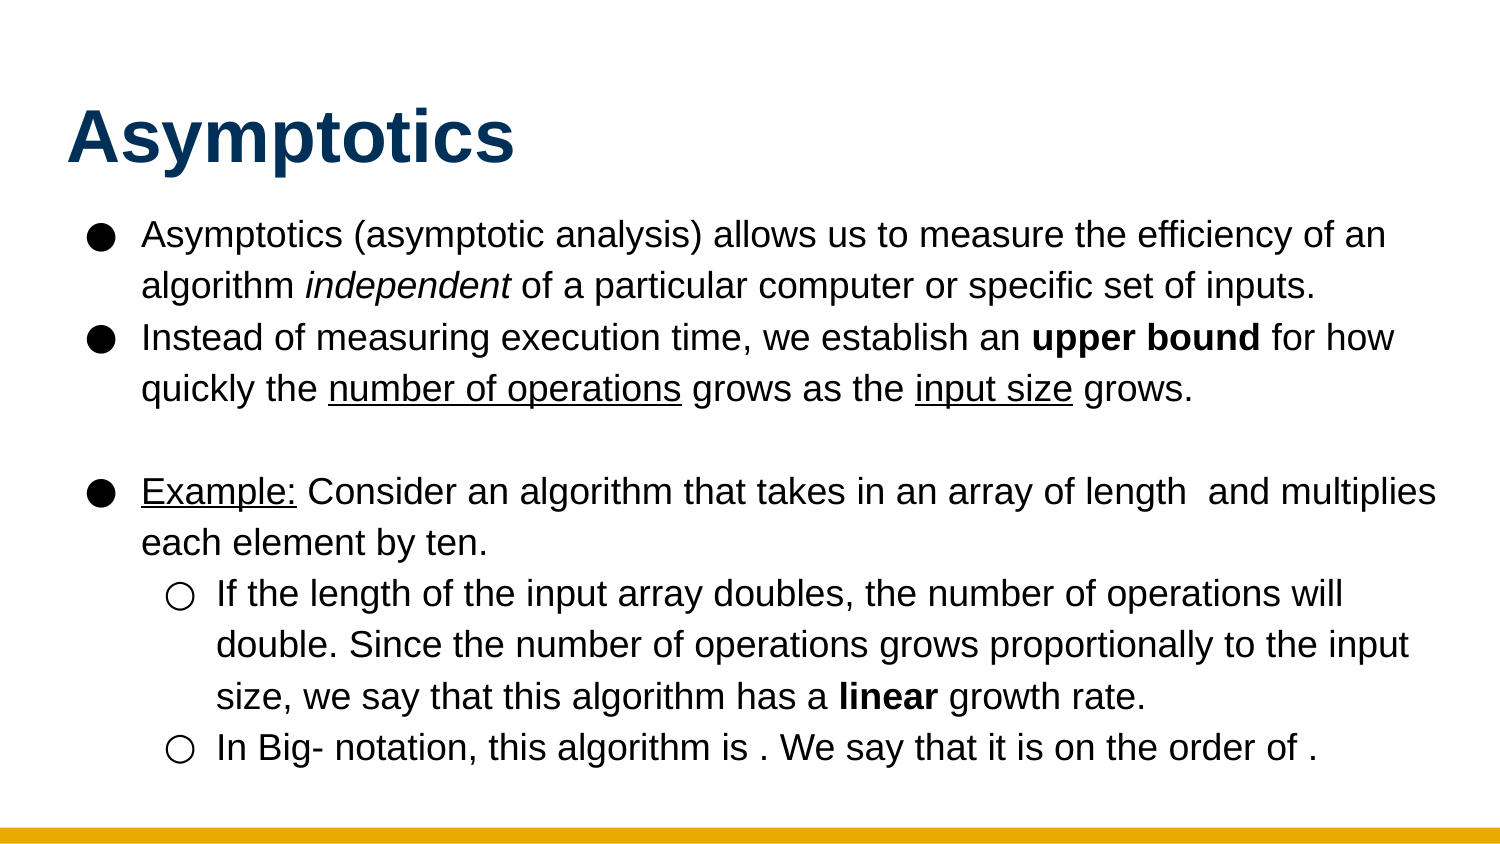

# Asymptotics
Asymptotics (asymptotic analysis) allows us to measure the efficiency of an algorithm independent of a particular computer or specific set of inputs.
Instead of measuring execution time, we establish an upper bound for how quickly the number of operations grows as the input size grows.
Example: Consider an algorithm that takes in an array of length and multiplies each element by ten.
If the length of the input array doubles, the number of operations will double. Since the number of operations grows proportionally to the input size, we say that this algorithm has a linear growth rate.
In Big- notation, this algorithm is . We say that it is on the order of .